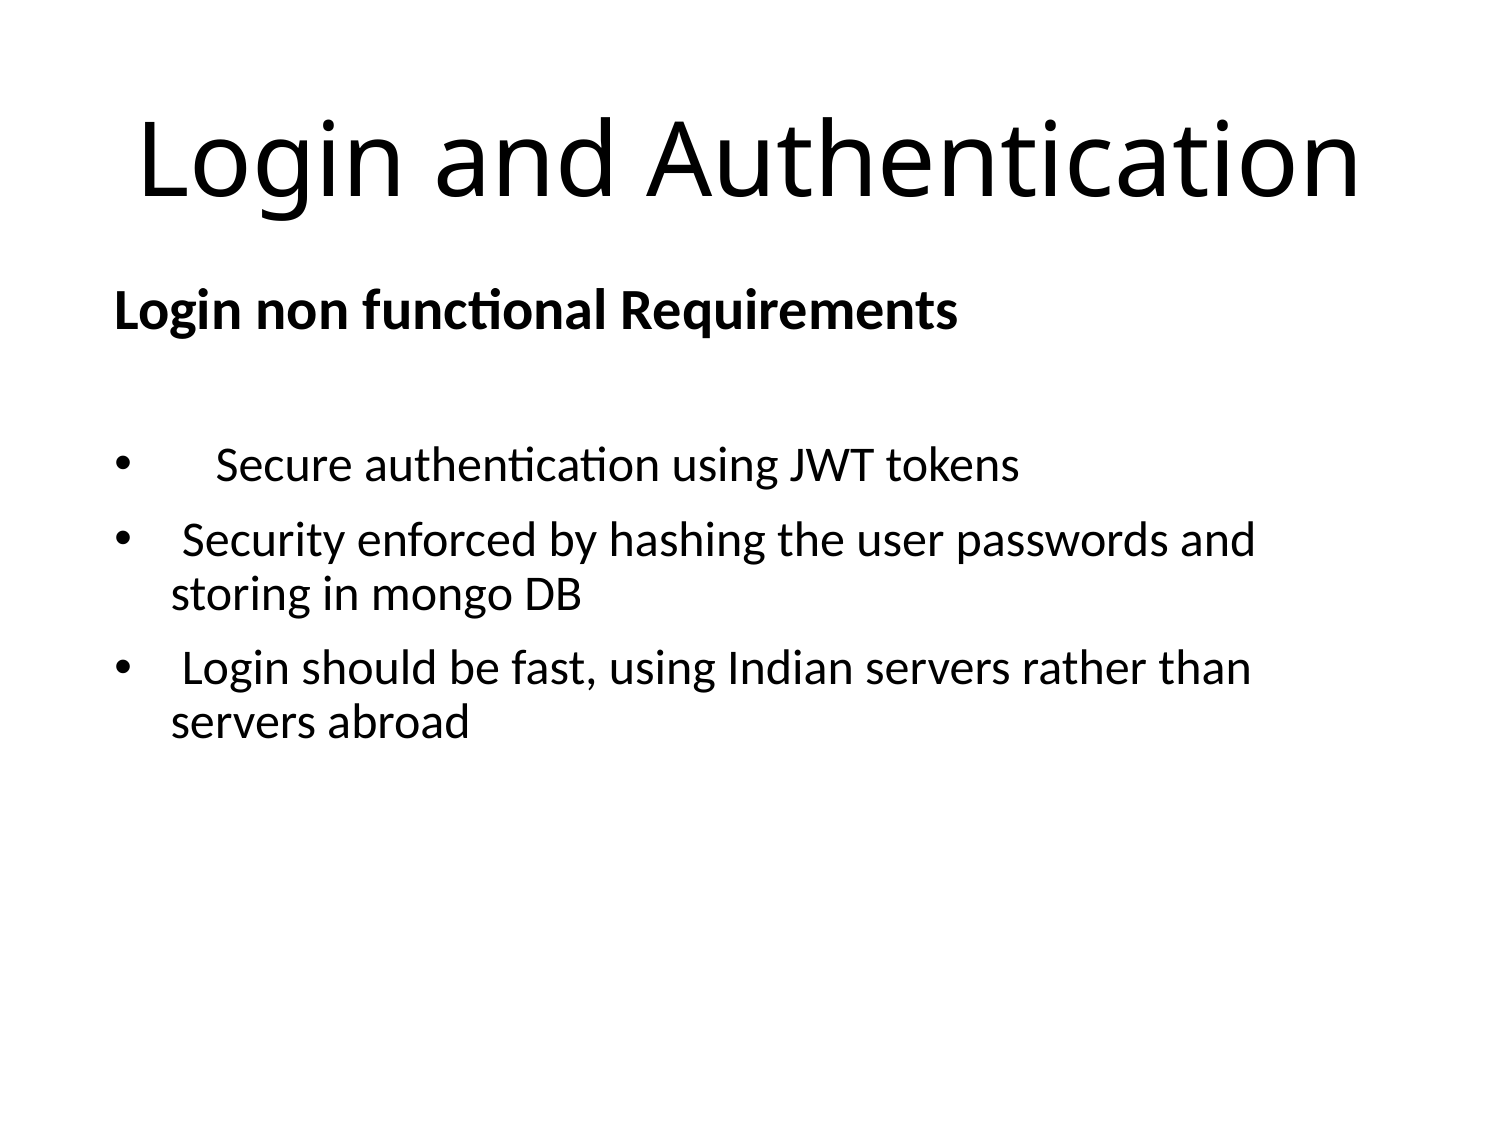

# Login and Authentication
Login non functional Requirements
 Secure authentication using JWT tokens
 Security enforced by hashing the user passwords and storing in mongo DB
 Login should be fast, using Indian servers rather than servers abroad